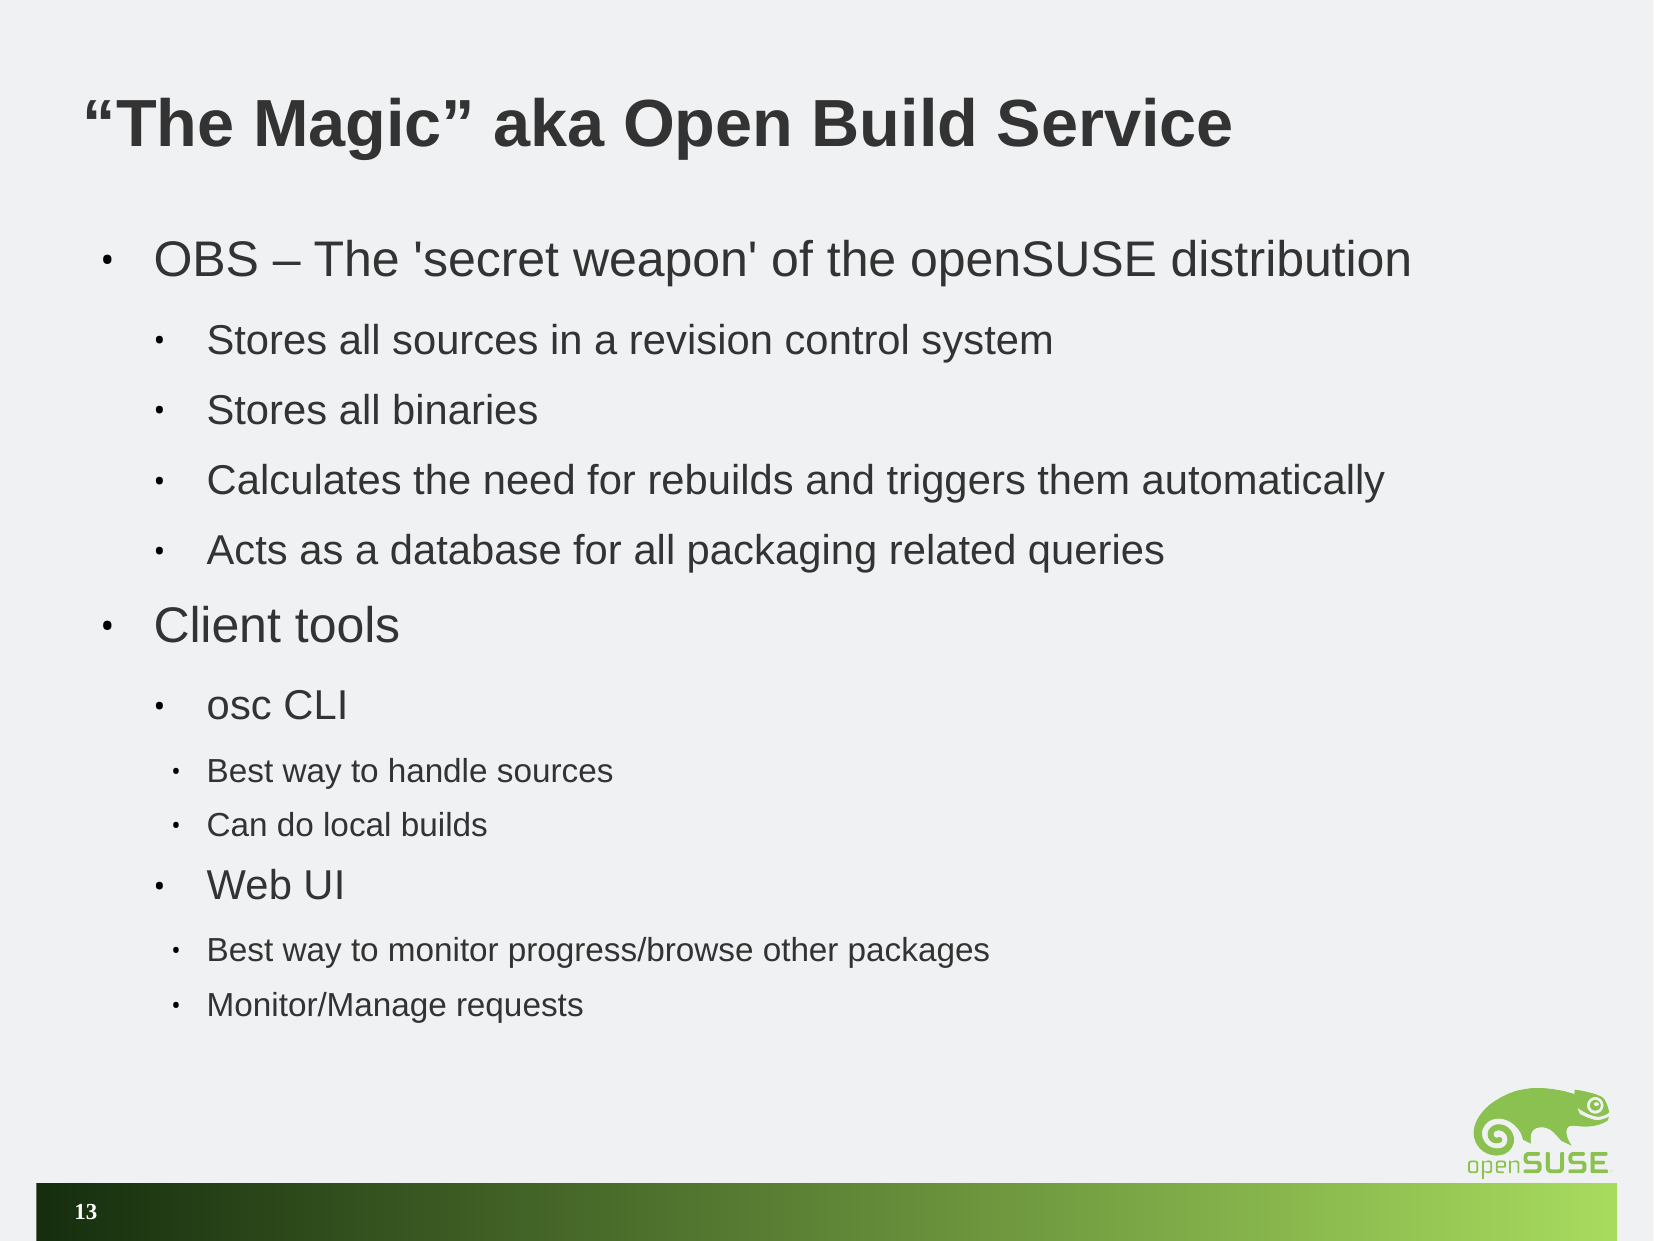

# “The Magic” aka Open Build Service
OBS – The 'secret weapon' of the openSUSE distribution
Stores all sources in a revision control system
Stores all binaries
Calculates the need for rebuilds and triggers them automatically
Acts as a database for all packaging related queries
Client tools
osc CLI
Best way to handle sources
Can do local builds
Web UI
Best way to monitor progress/browse other packages
Monitor/Manage requests
13